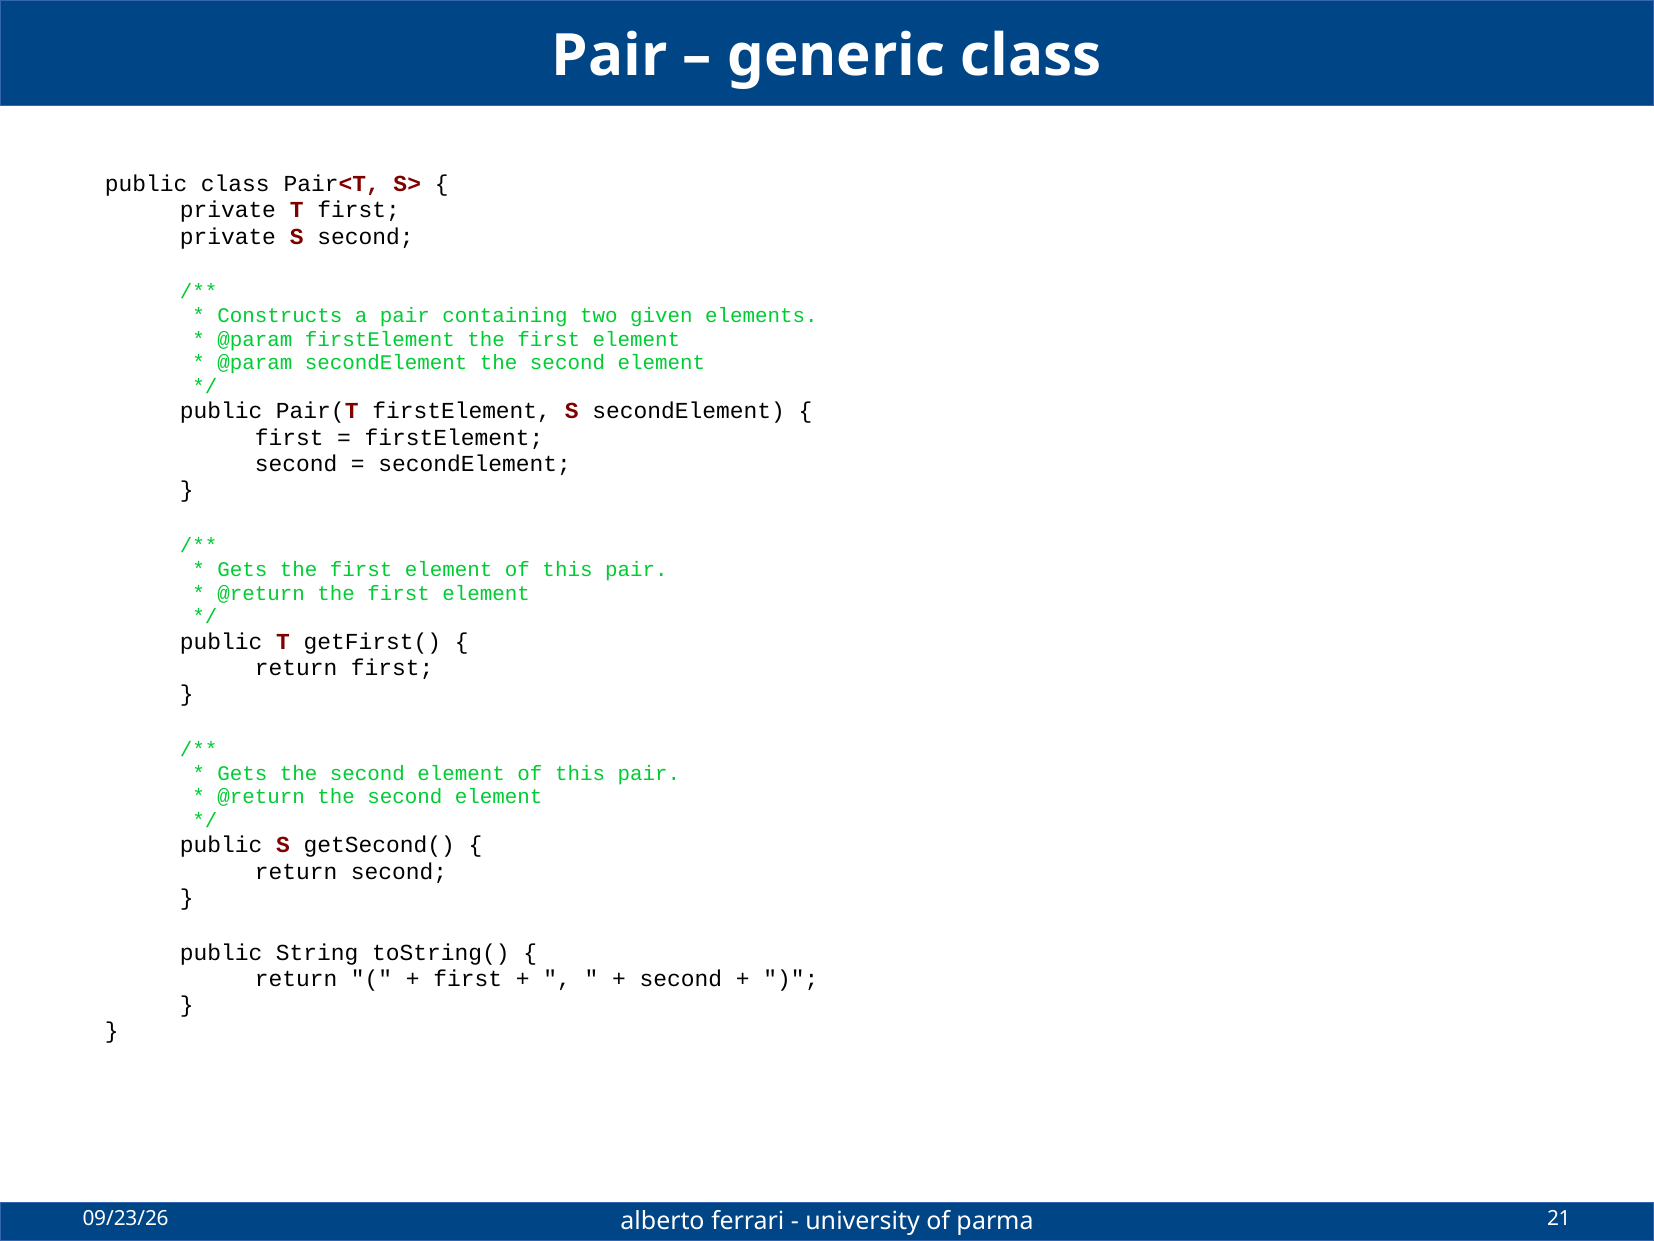

# Pair – generic class
public class Pair<T, S> {
	private T first;
	private S second;
	/**
	 * Constructs a pair containing two given elements.
	 * @param firstElement the first element
	 * @param secondElement the second element
	 */
	public Pair(T firstElement, S secondElement) {
		first = firstElement;
		second = secondElement;
	}
	/**
	 * Gets the first element of this pair.
	 * @return the first element
	 */
	public T getFirst() {
		return first;
	}
	/**
	 * Gets the second element of this pair.
	 * @return the second element
	 */
	public S getSecond() {
		return second;
	}
	public String toString() {
		return "(" + first + ", " + second + ")";
	}
}
alberto ferrari - university of parma
21